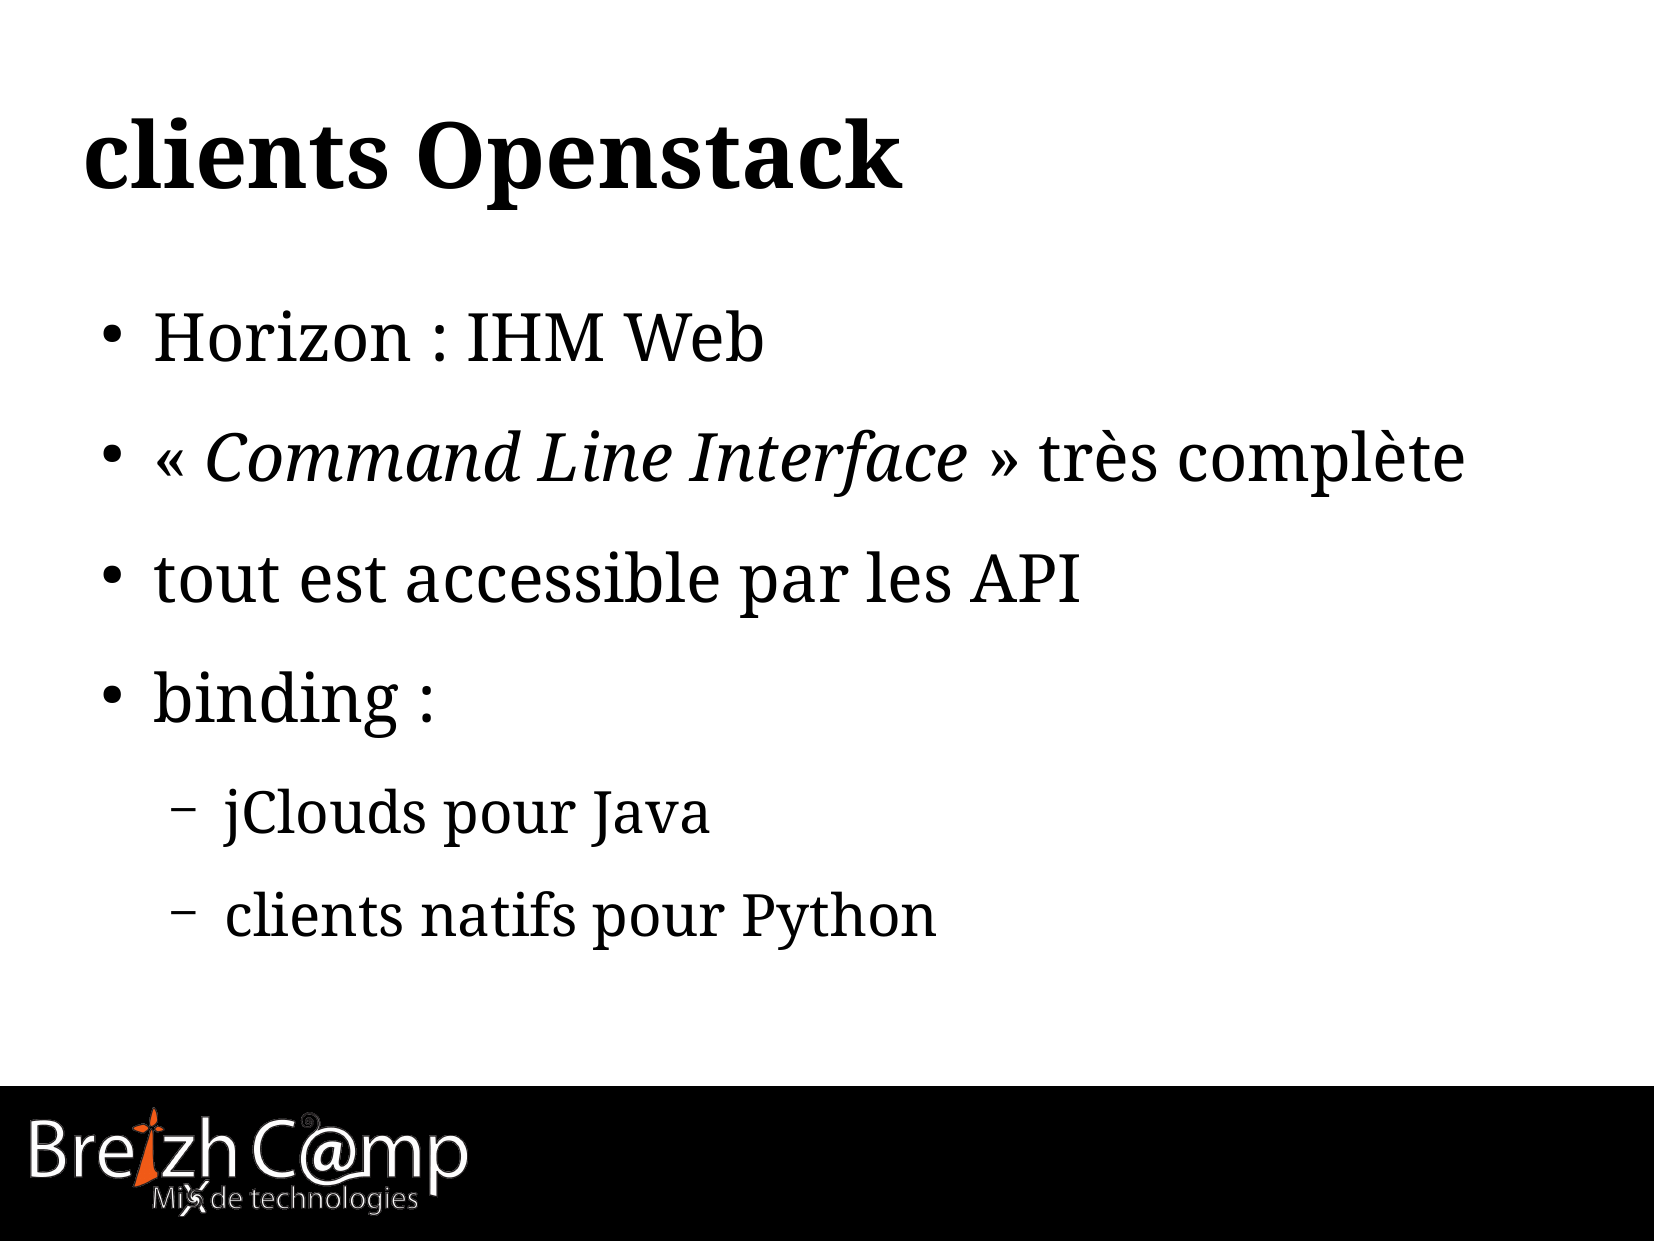

# clients Openstack
Horizon : IHM Web
« Command Line Interface » très complète
tout est accessible par les API
binding :
jClouds pour Java
clients natifs pour Python
46